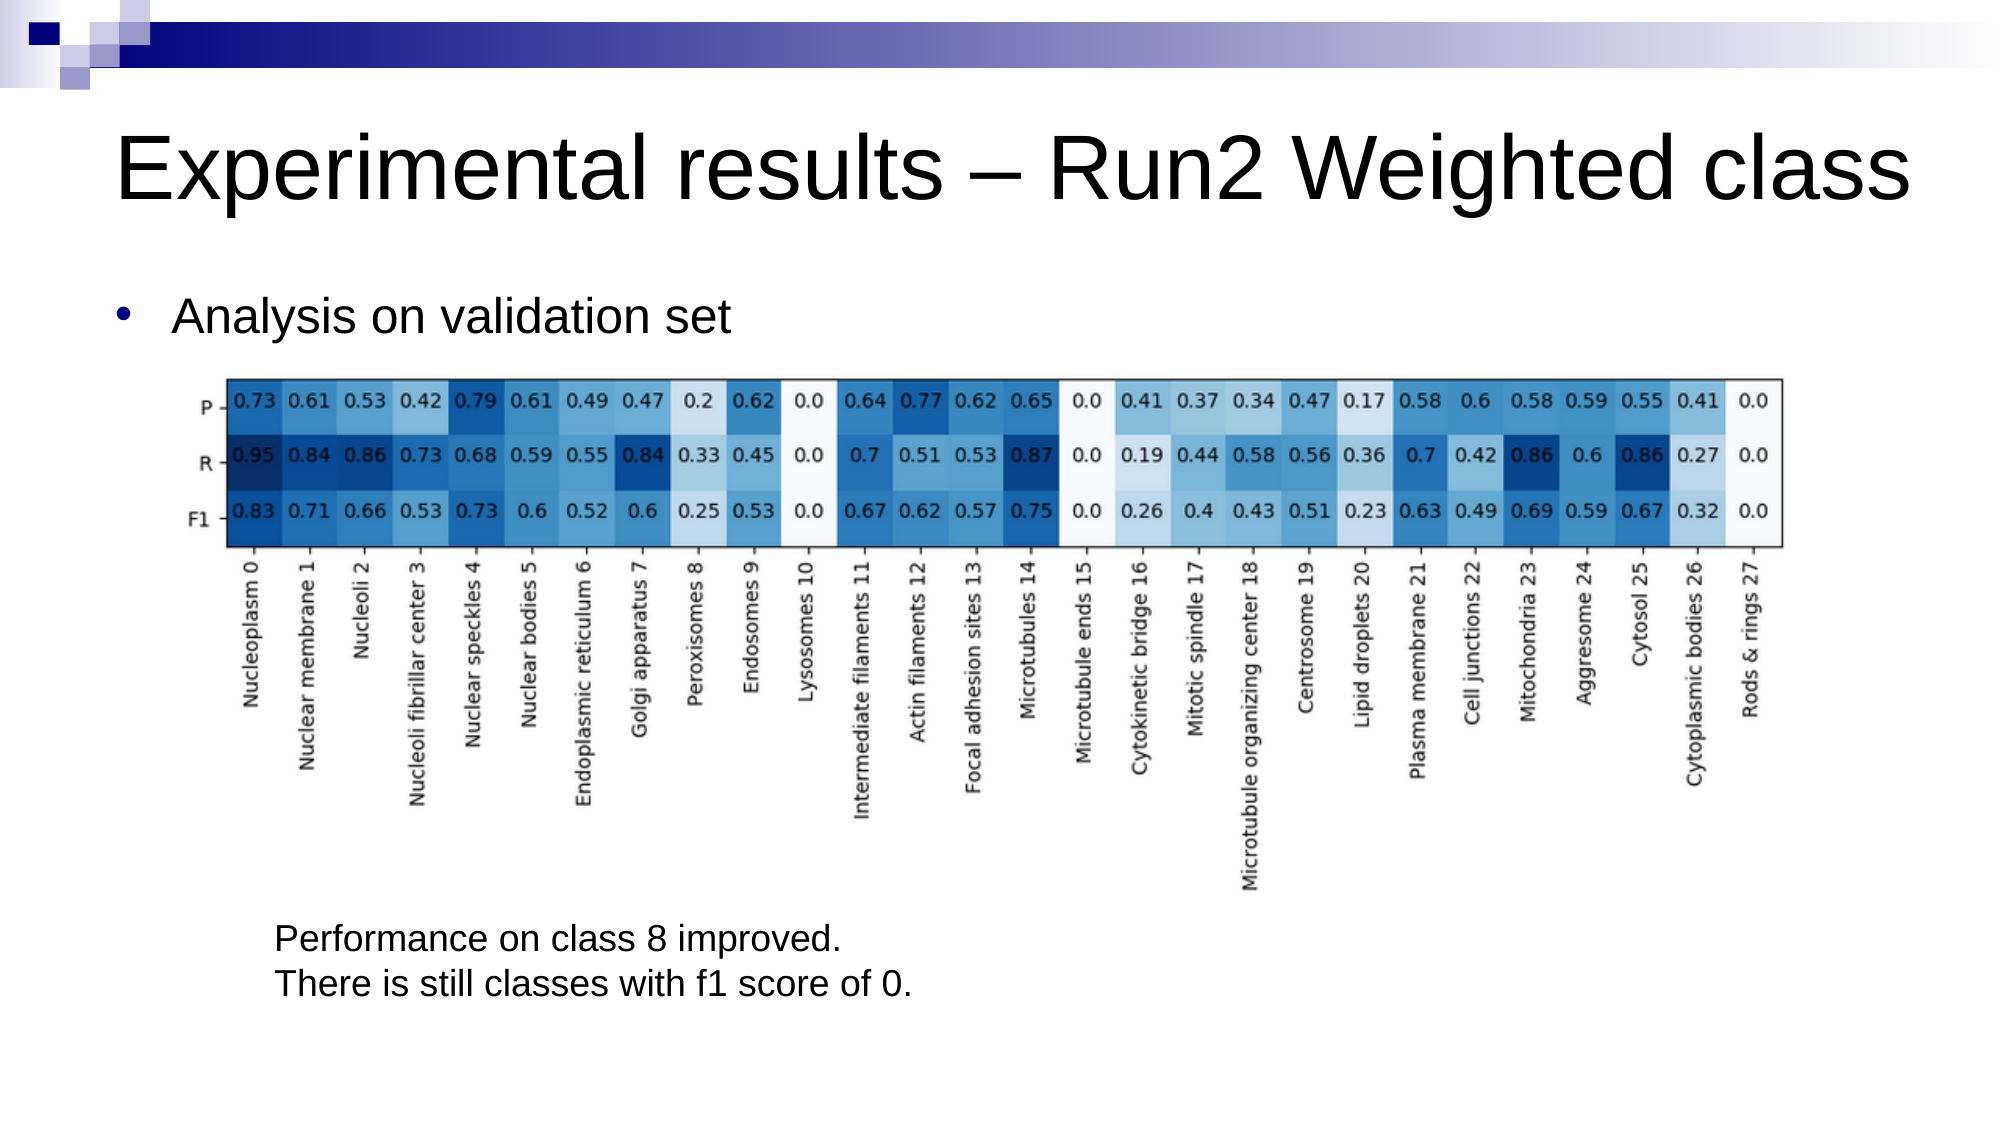

# Experimental results – Run2 Weighted class
Analysis on validation set
Performance on class 8 improved.
There is still classes with f1 score of 0.